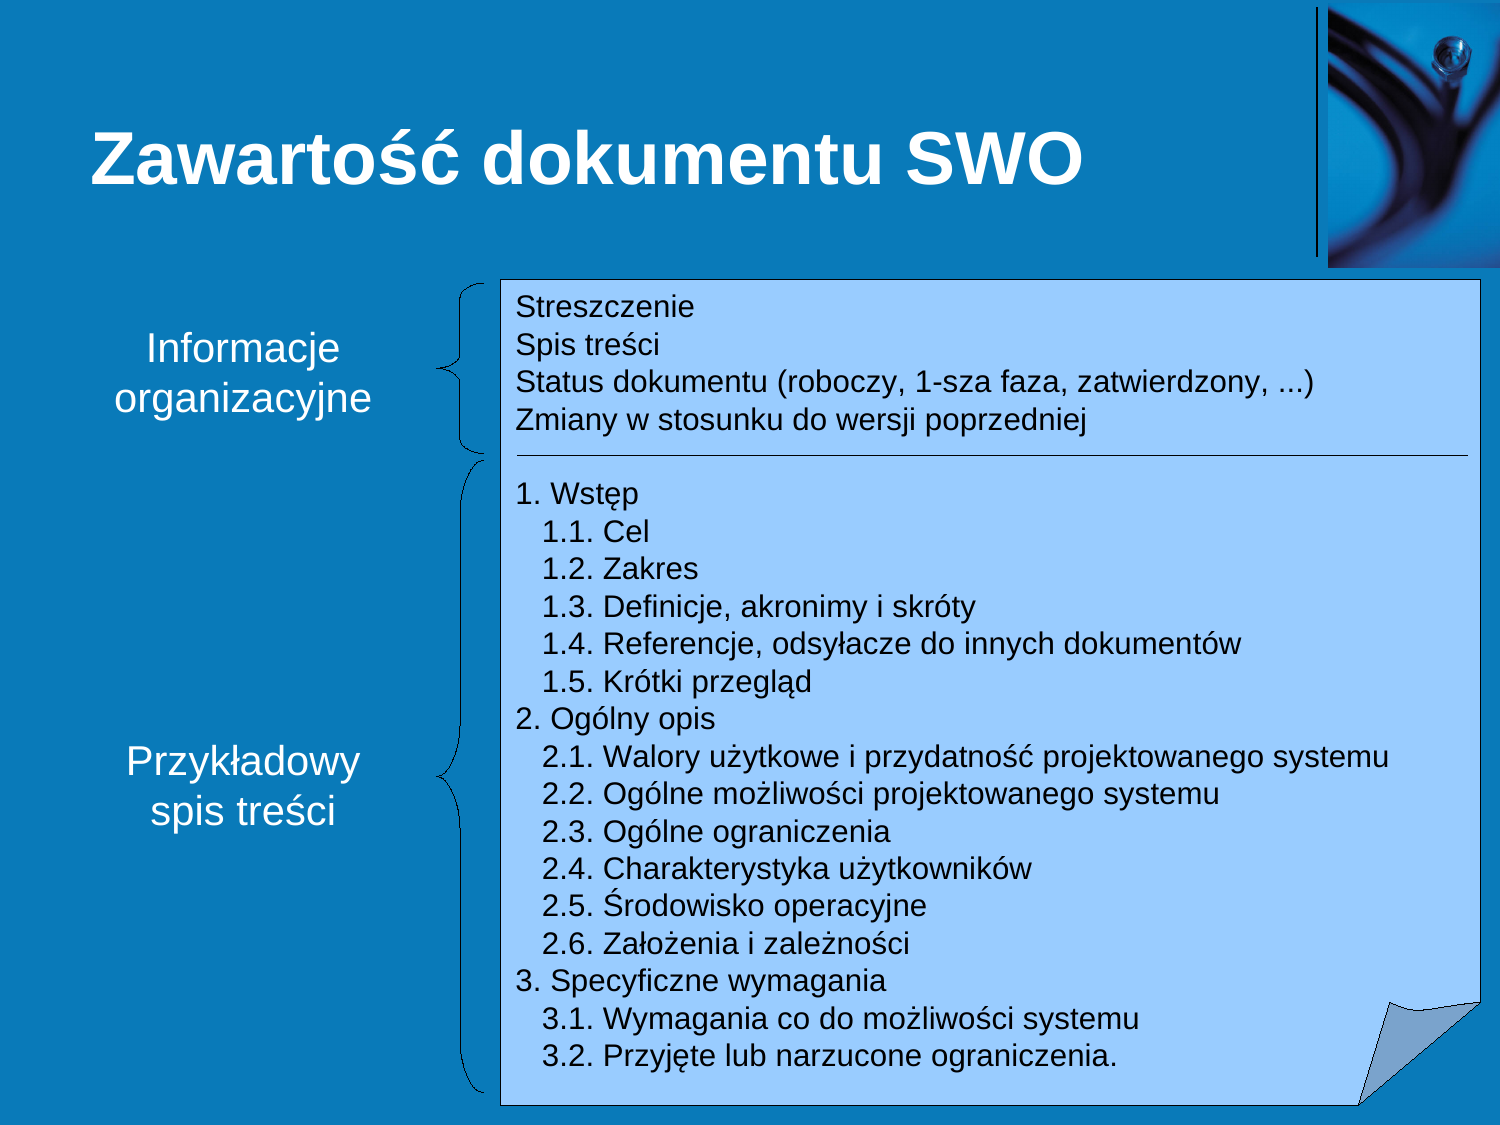

# Zawartość dokumentu SWO
Streszczenie
Spis treści
Status dokumentu (roboczy, 1-sza faza, zatwierdzony, ...)
Zmiany w stosunku do wersji poprzedniej
1. Wstęp
 1.1. Cel
 1.2. Zakres
 1.3. Definicje, akronimy i skróty
 1.4. Referencje, odsyłacze do innych dokumentów
 1.5. Krótki przegląd
2. Ogólny opis
 2.1. Walory użytkowe i przydatność projektowanego systemu
 2.2. Ogólne możliwości projektowanego systemu
 2.3. Ogólne ograniczenia
 2.4. Charakterystyka użytkowników
 2.5. Środowisko operacyjne
 2.6. Założenia i zależności
3. Specyficzne wymagania
 3.1. Wymagania co do możliwości systemu
 3.2. Przyjęte lub narzucone ograniczenia.
Informacje
organizacyjne
Przykładowy
spis treści
40